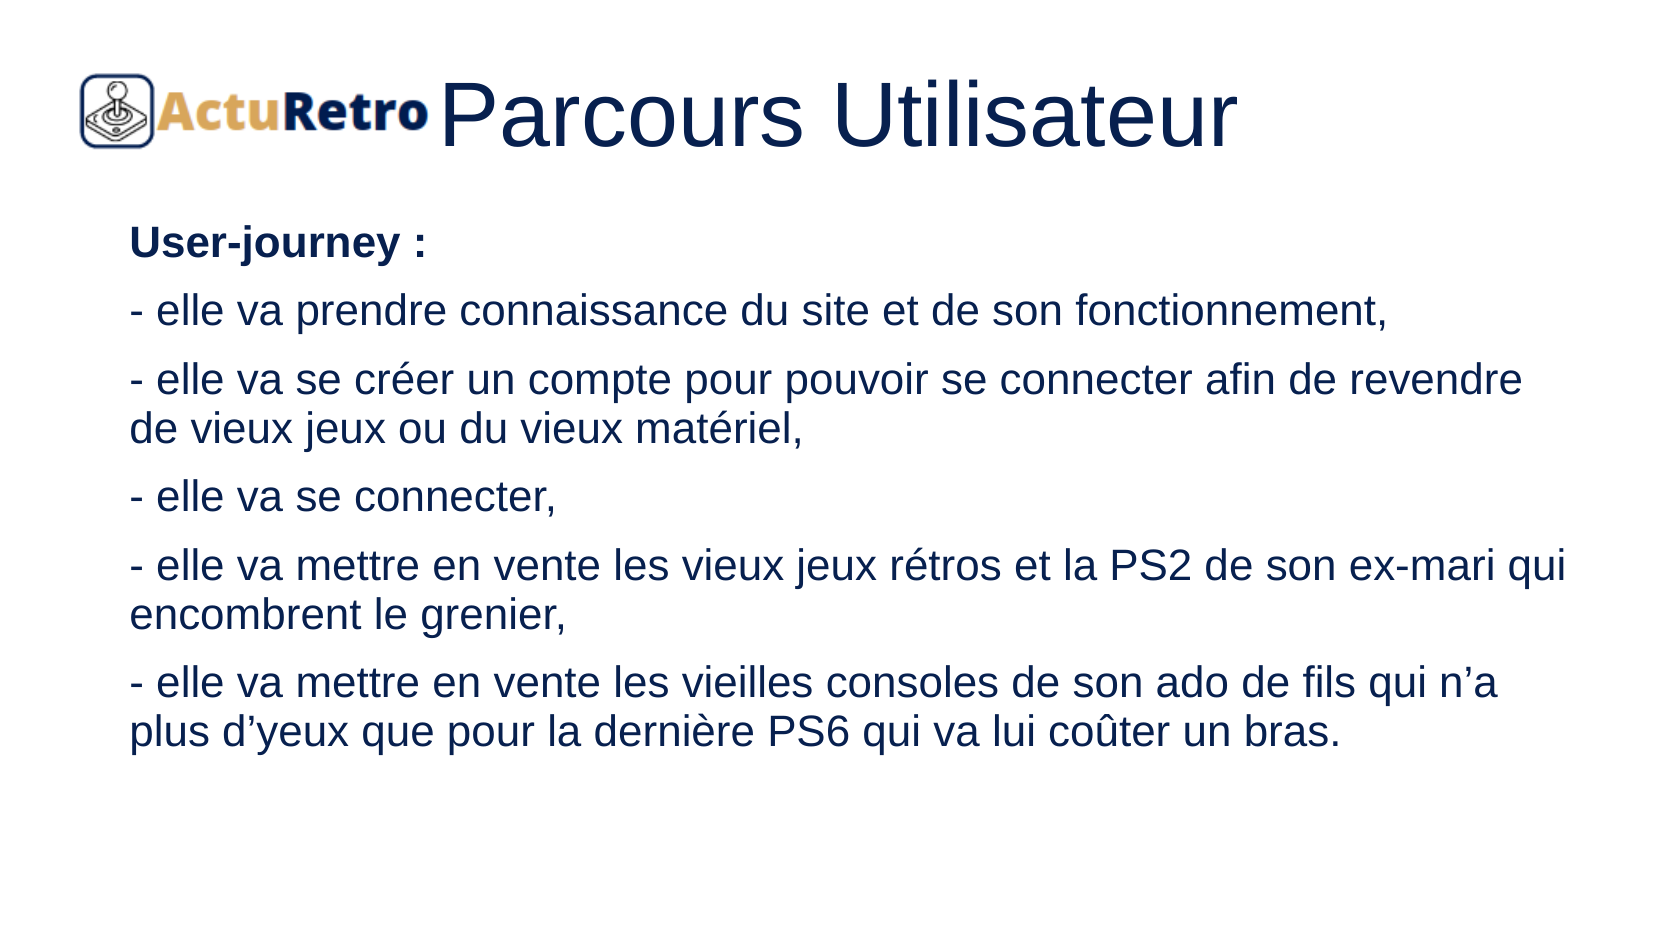

# Parcours Utilisateur
User-journey :
- elle va prendre connaissance du site et de son fonctionnement,
- elle va se créer un compte pour pouvoir se connecter afin de revendre de vieux jeux ou du vieux matériel,
- elle va se connecter,
- elle va mettre en vente les vieux jeux rétros et la PS2 de son ex-mari qui encombrent le grenier,
- elle va mettre en vente les vieilles consoles de son ado de fils qui n’a plus d’yeux que pour la dernière PS6 qui va lui coûter un bras.